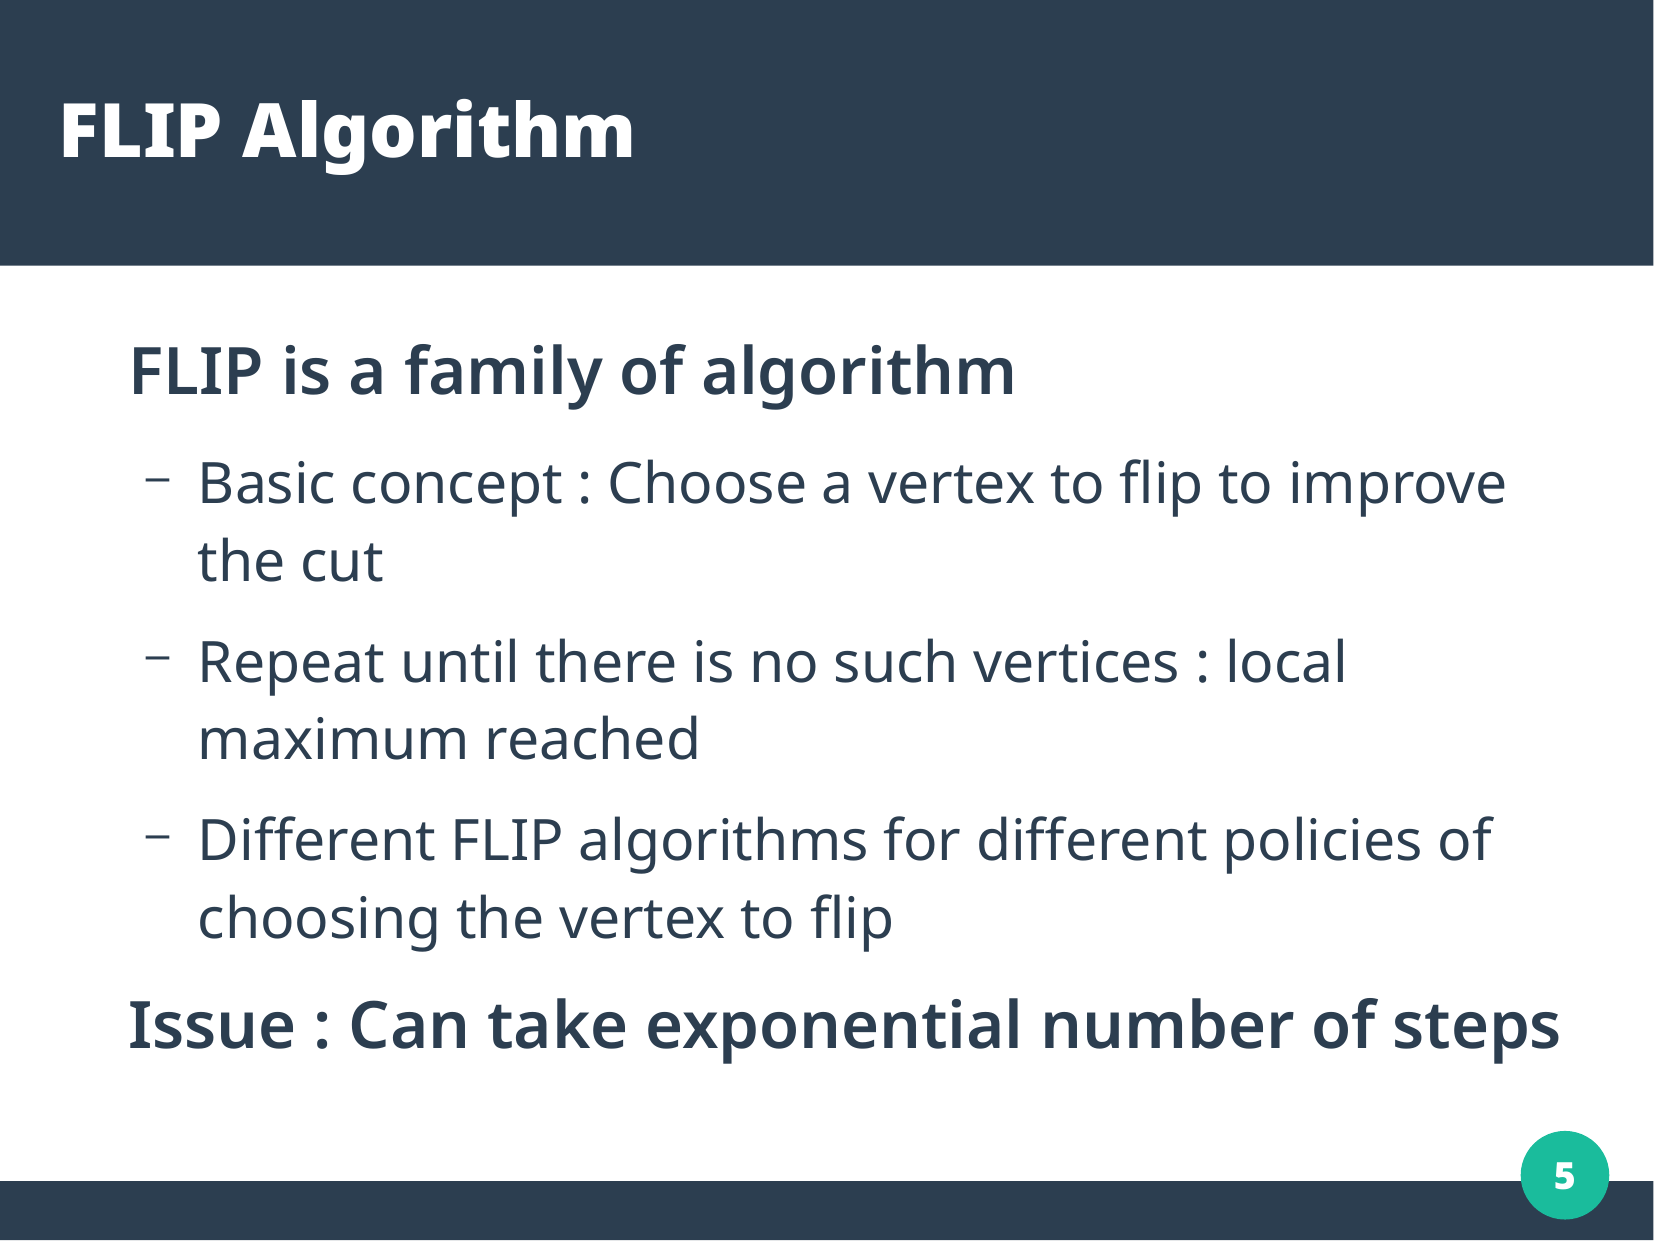

# FLIP Algorithm
FLIP is a family of algorithm
Basic concept : Choose a vertex to flip to improve the cut
Repeat until there is no such vertices : local maximum reached
Different FLIP algorithms for different policies of choosing the vertex to flip
Issue : Can take exponential number of steps
5